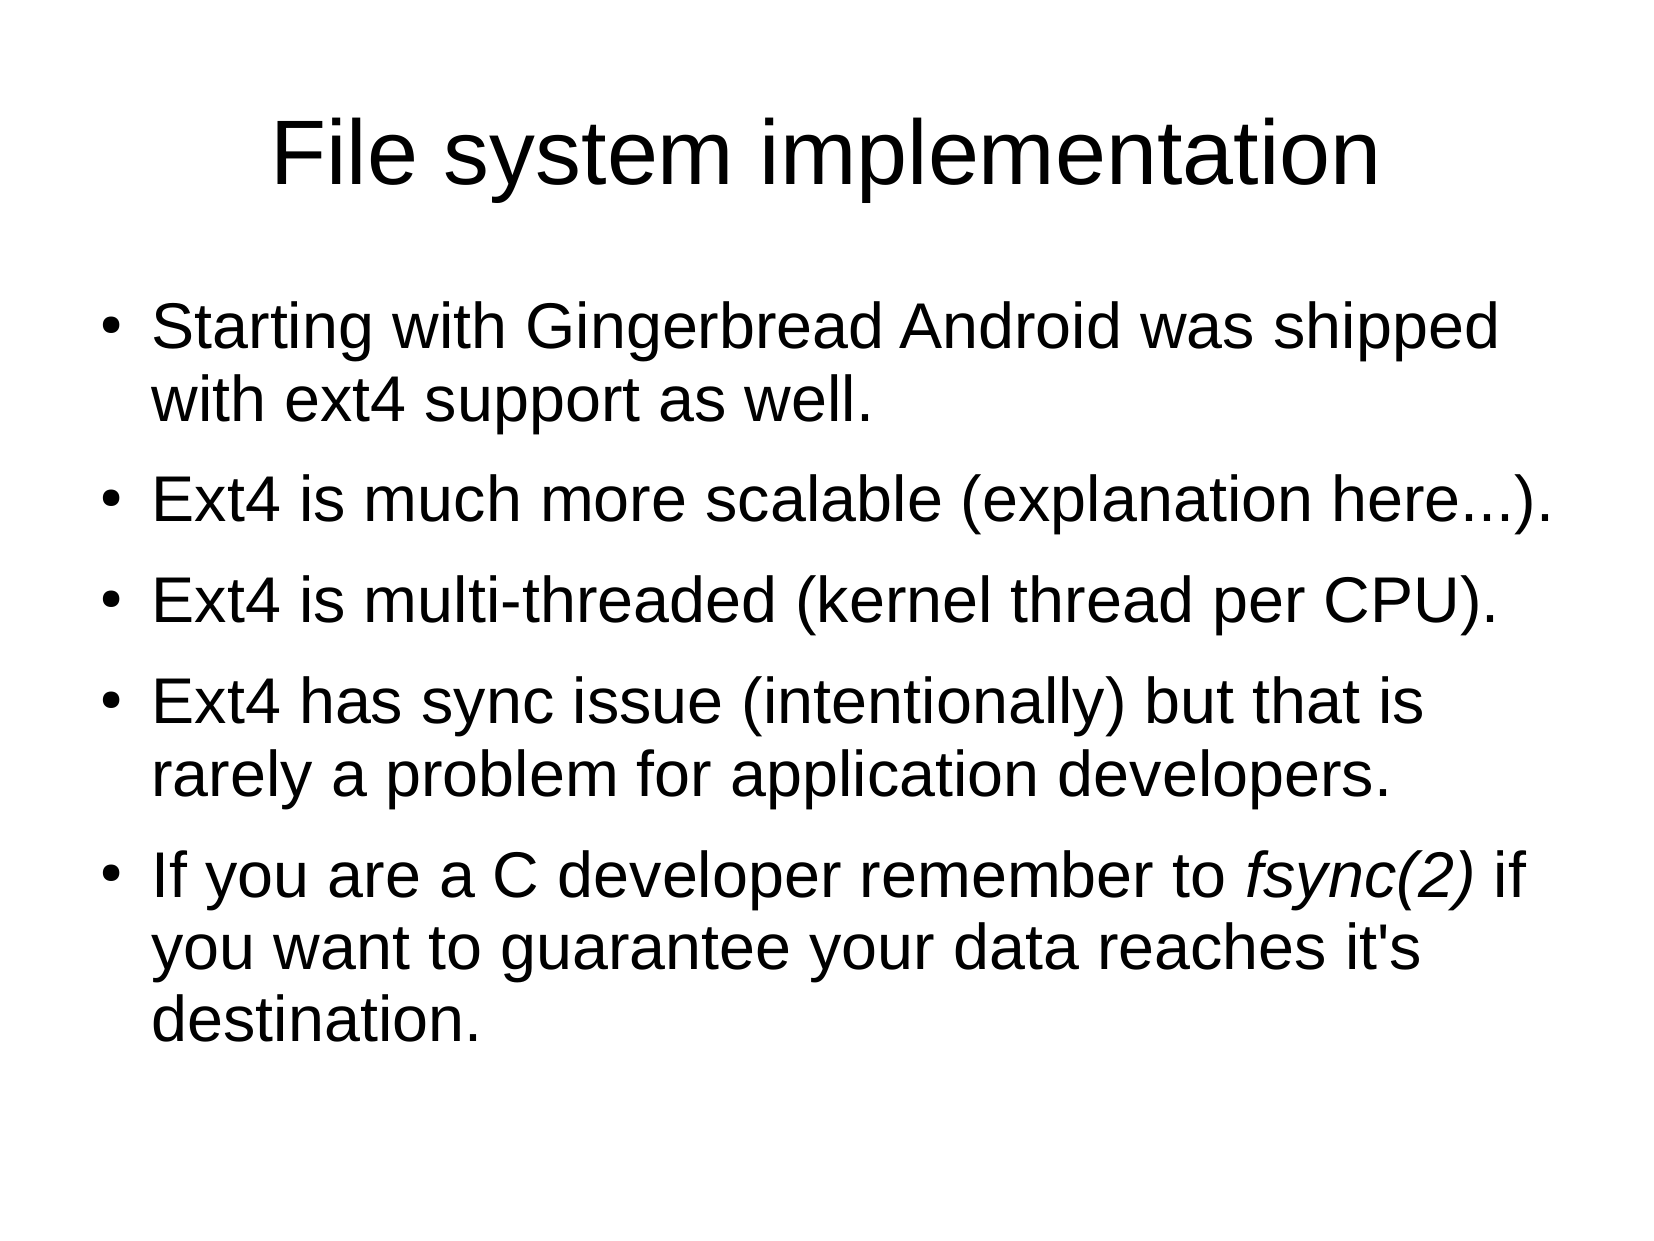

# File system implementation
Starting with Gingerbread Android was shipped with ext4 support as well.
Ext4 is much more scalable (explanation here...).
Ext4 is multi-threaded (kernel thread per CPU).
Ext4 has sync issue (intentionally) but that is rarely a problem for application developers.
If you are a C developer remember to fsync(2) if you want to guarantee your data reaches it's destination.